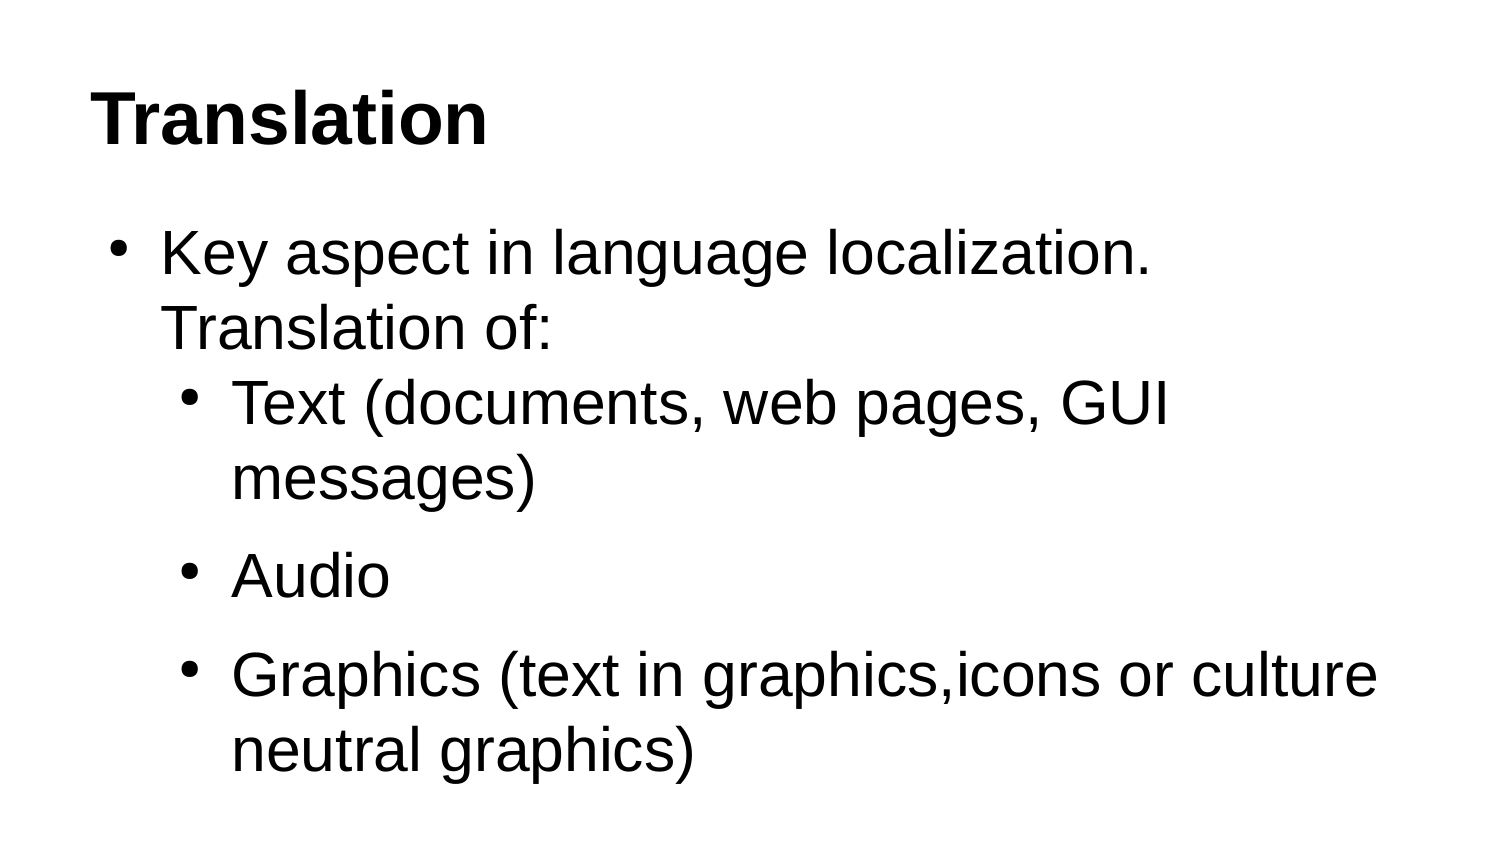

# Translation
Key aspect in language localization. Translation of:
Text (documents, web pages, GUI messages)
Audio
Graphics (text in graphics,icons or culture neutral graphics)